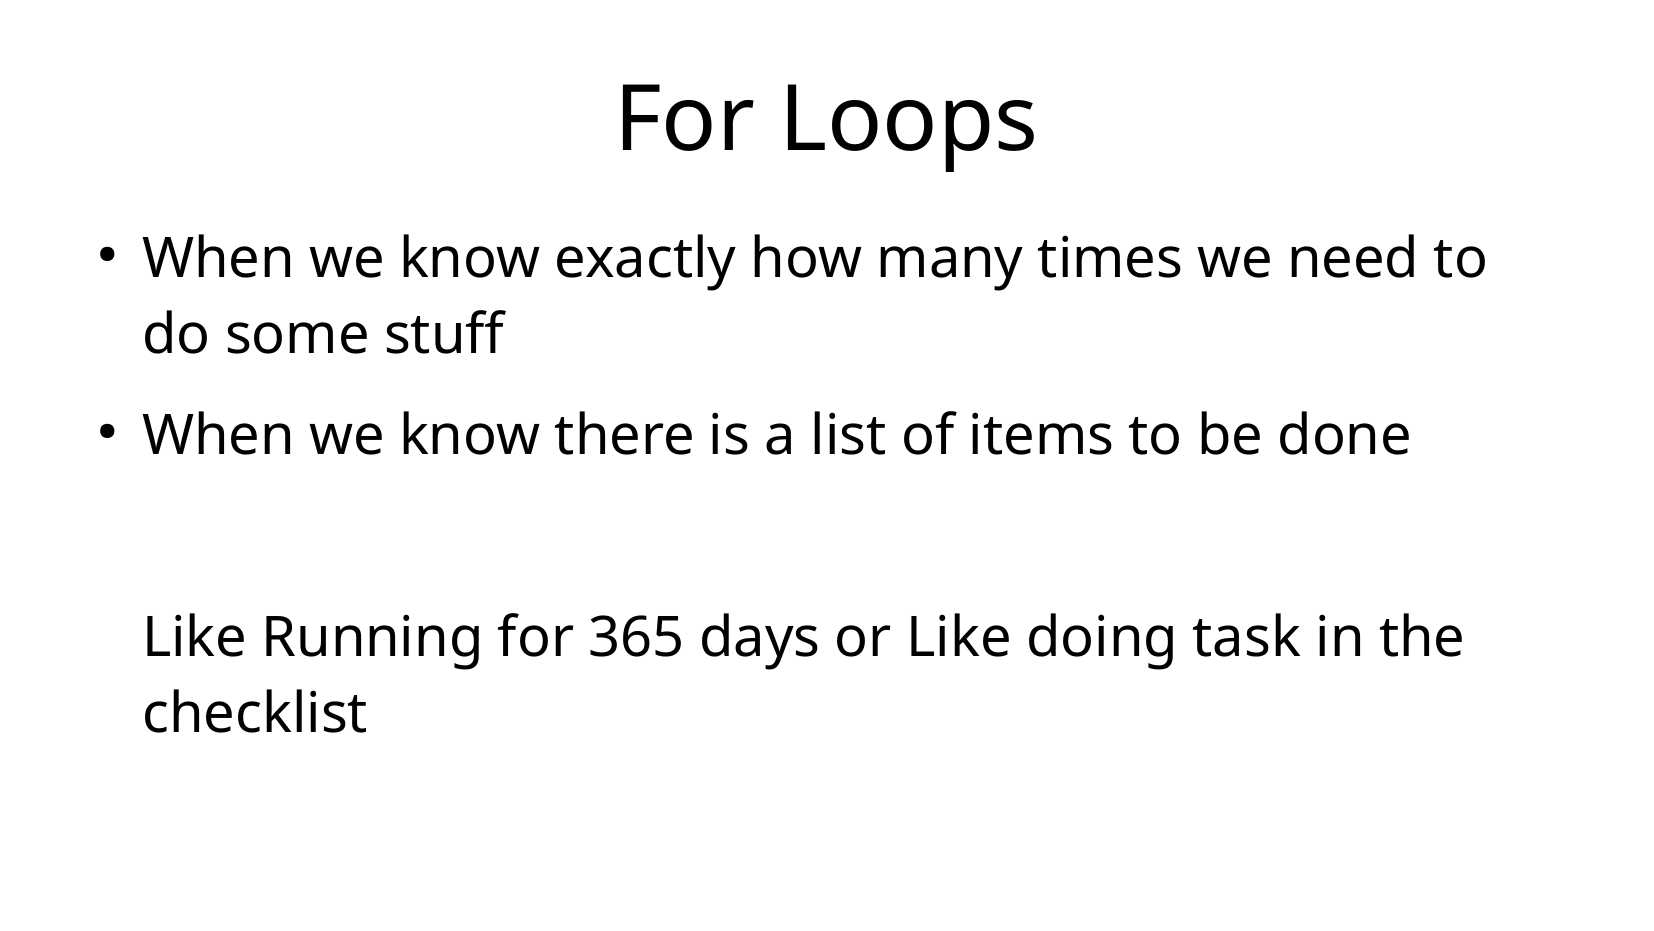

# For Loops
When we know exactly how many times we need to do some stuff
When we know there is a list of items to be done
Like Running for 365 days or Like doing task in the checklist